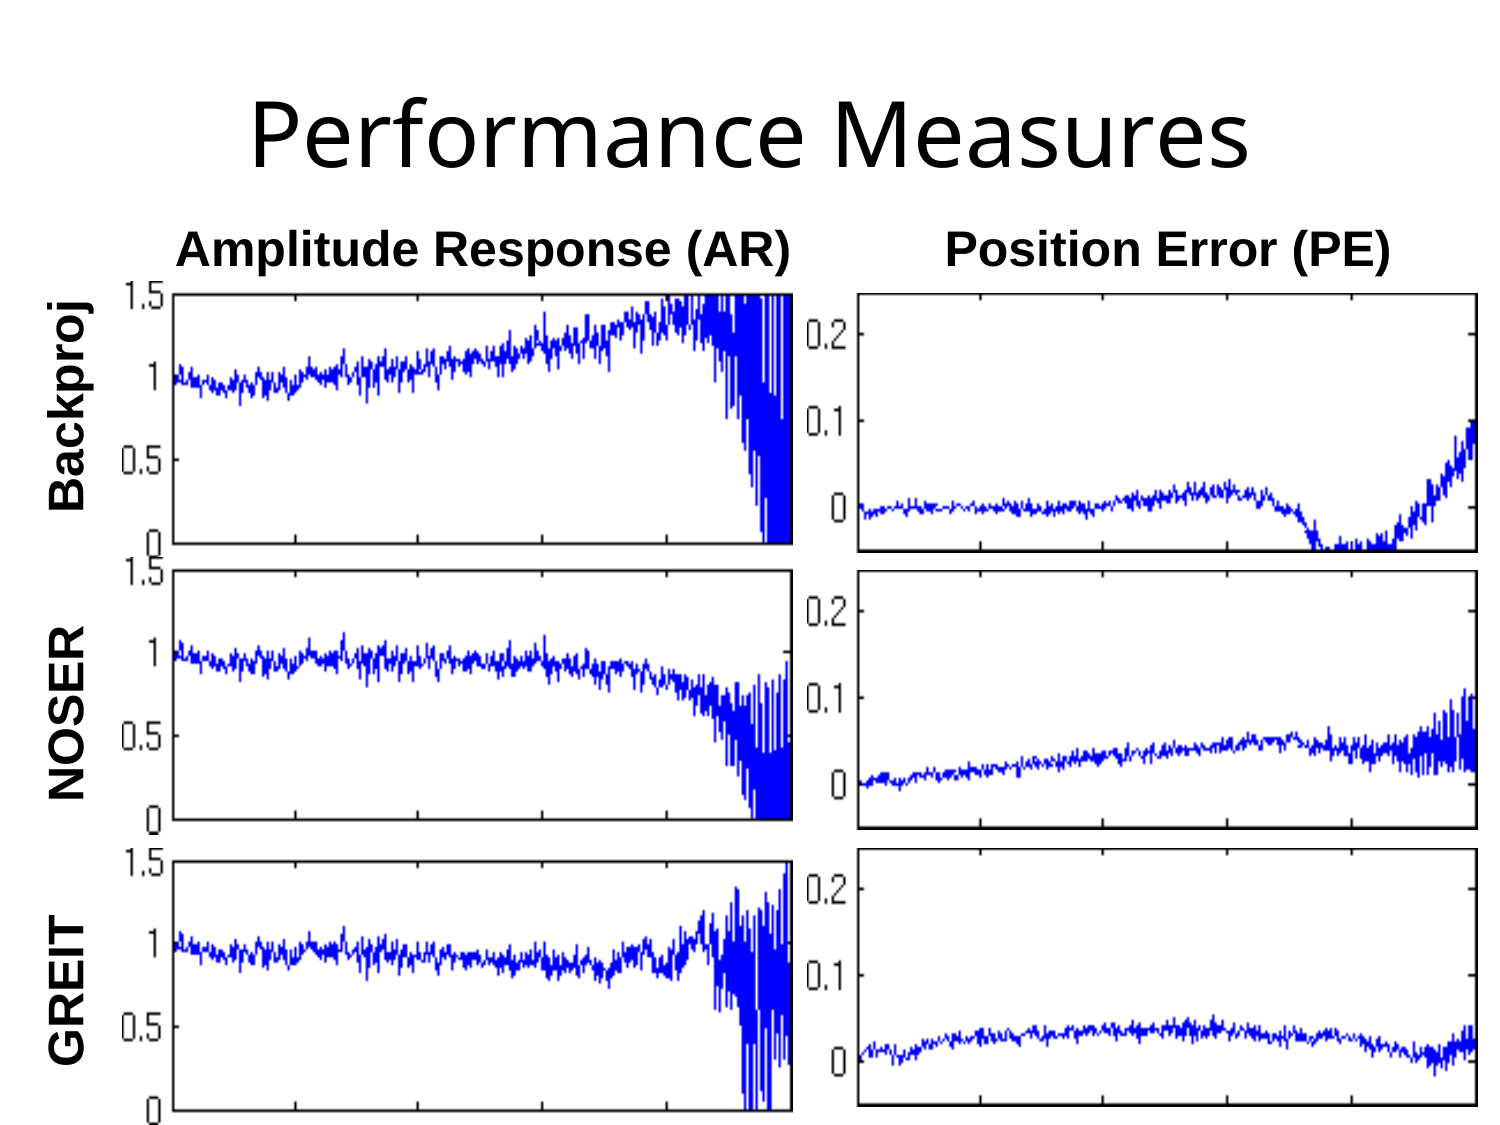

# Performance Measures
Amplitude Response (AR) Position Error (PE)
GREIT NOSER Backproj